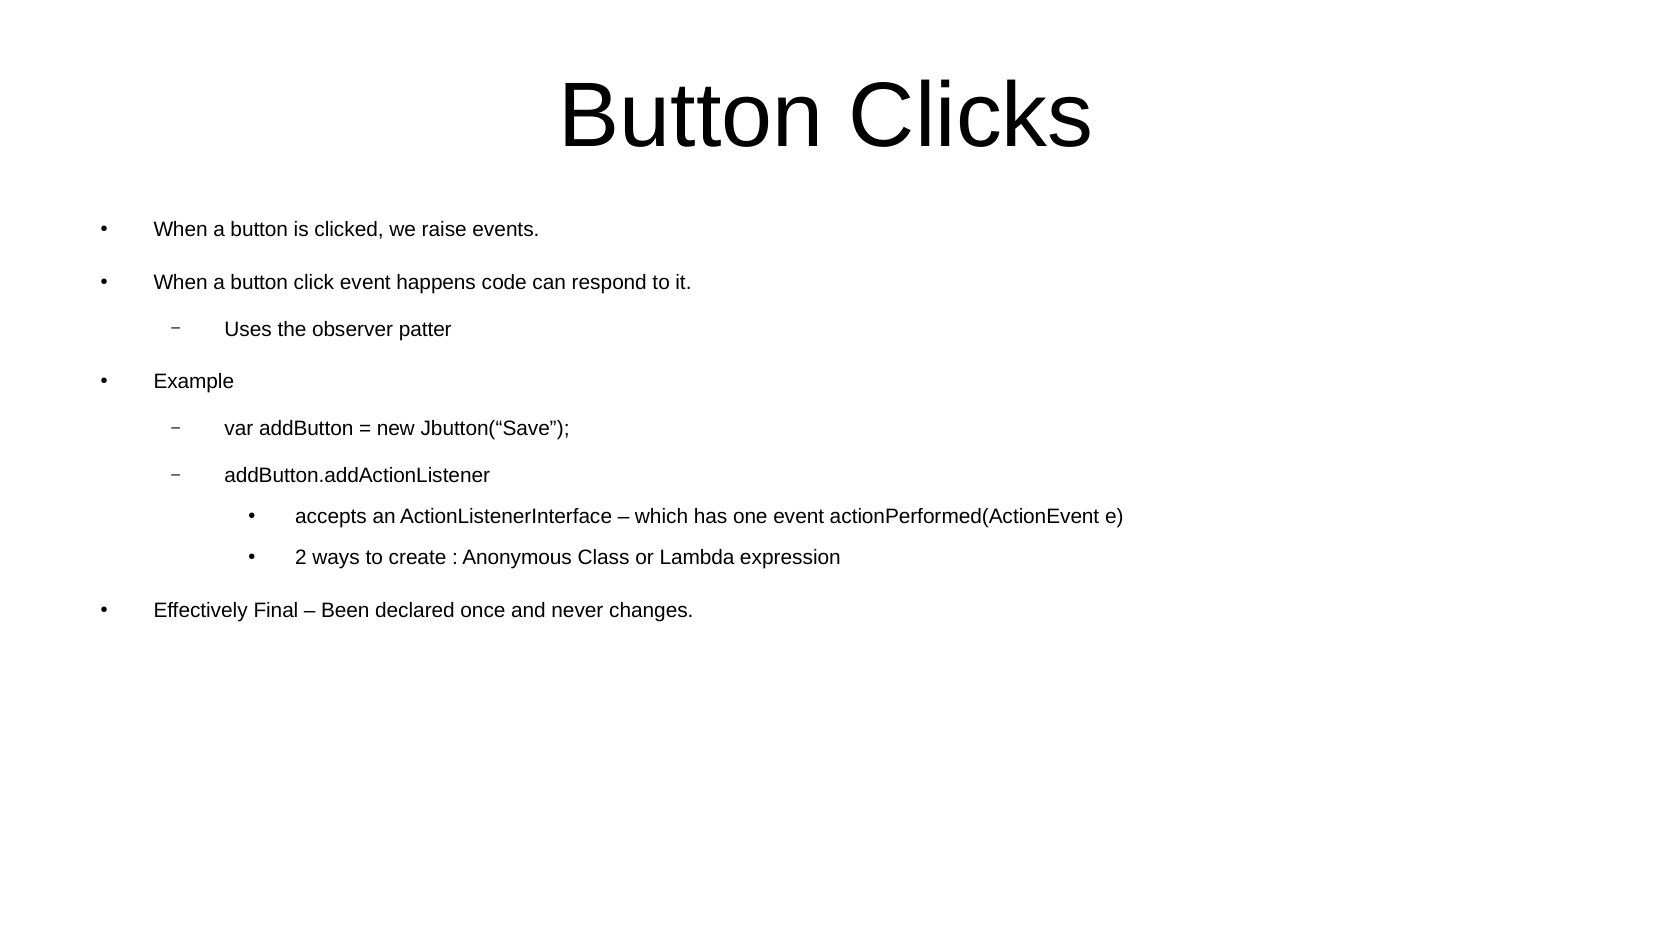

# Button Clicks
When a button is clicked, we raise events.
When a button click event happens code can respond to it.
Uses the observer patter
Example
var addButton = new Jbutton(“Save”);
addButton.addActionListener
accepts an ActionListenerInterface – which has one event actionPerformed(ActionEvent e)
2 ways to create : Anonymous Class or Lambda expression
Effectively Final – Been declared once and never changes.